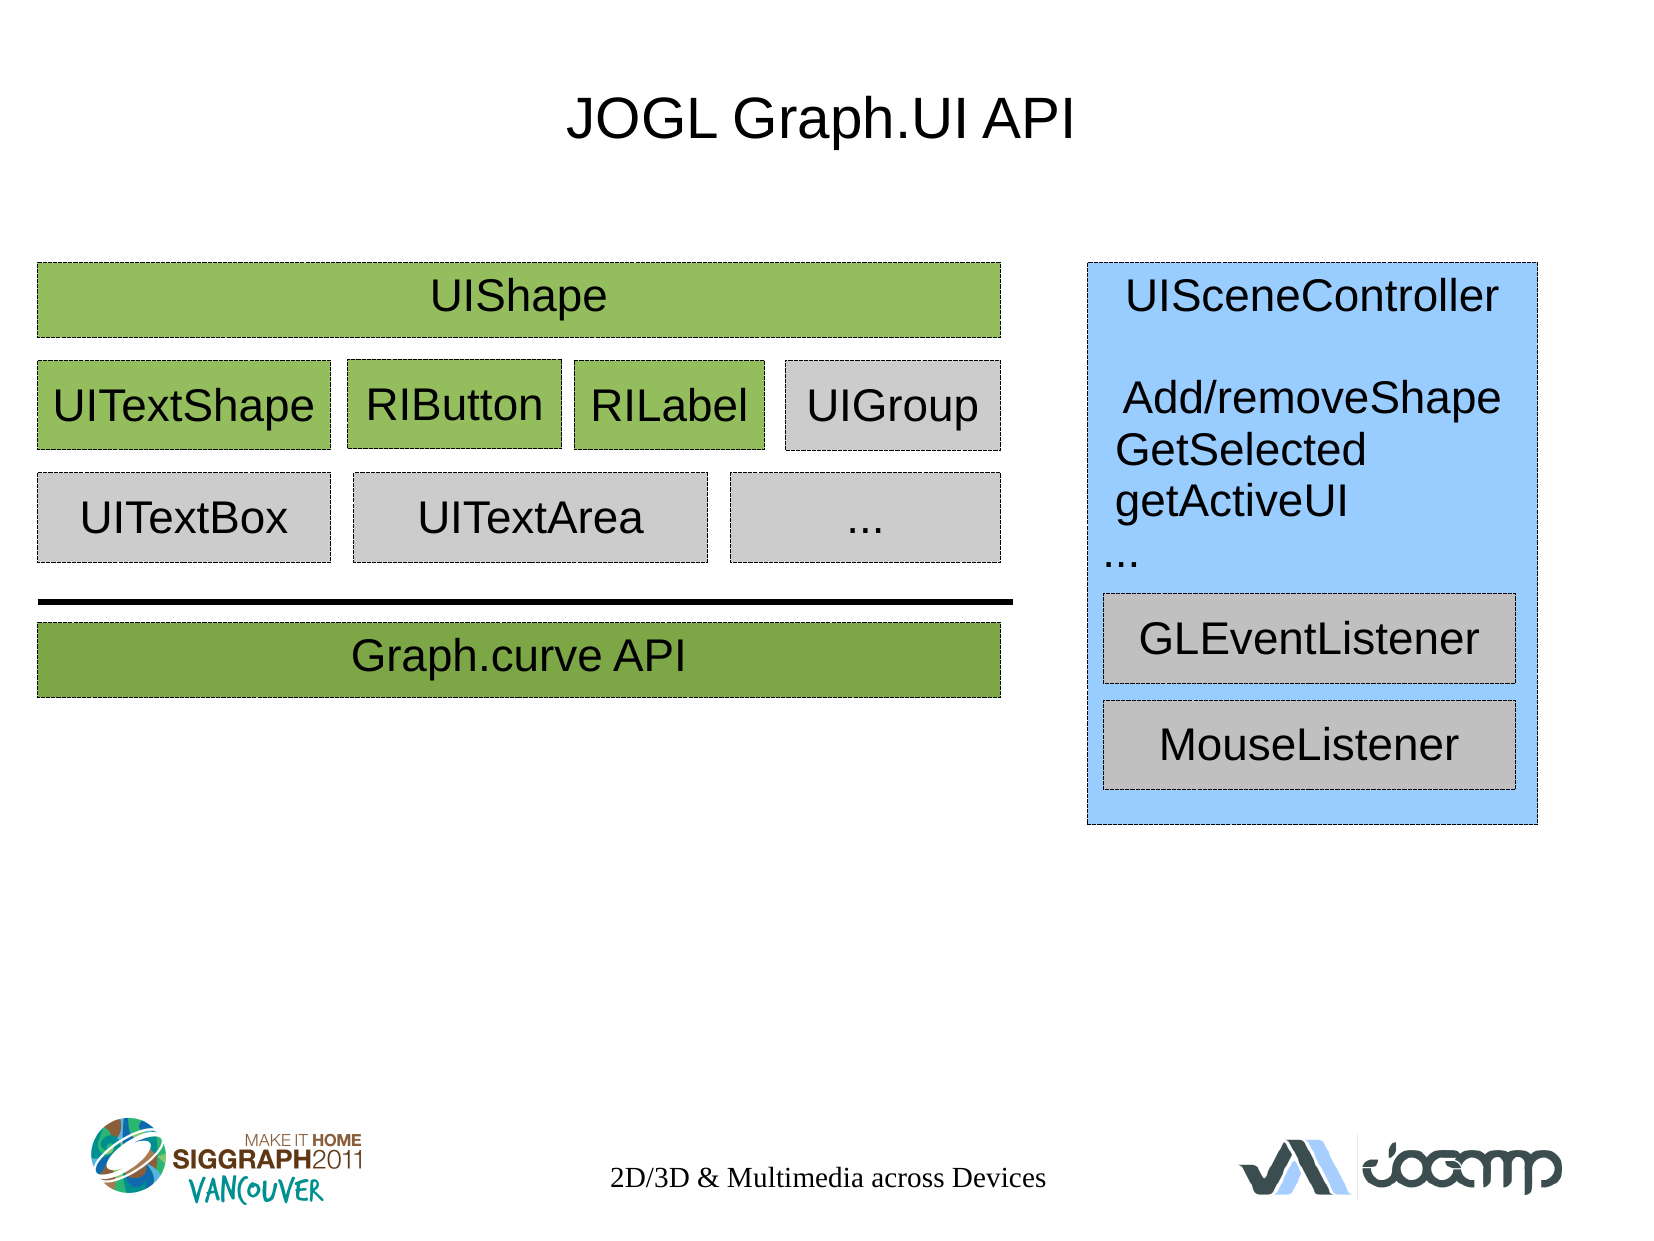

# JOGL Graph.UI API
UIShape
UISceneController
Add/removeShape
 GetSelected
 getActiveUI
...
RIButton
UITextShape
RILabel
UIGroup
UITextBox
...
UITextArea
GLEventListener
Graph.curve API
MouseListener
2D/3D & Multimedia across Devices